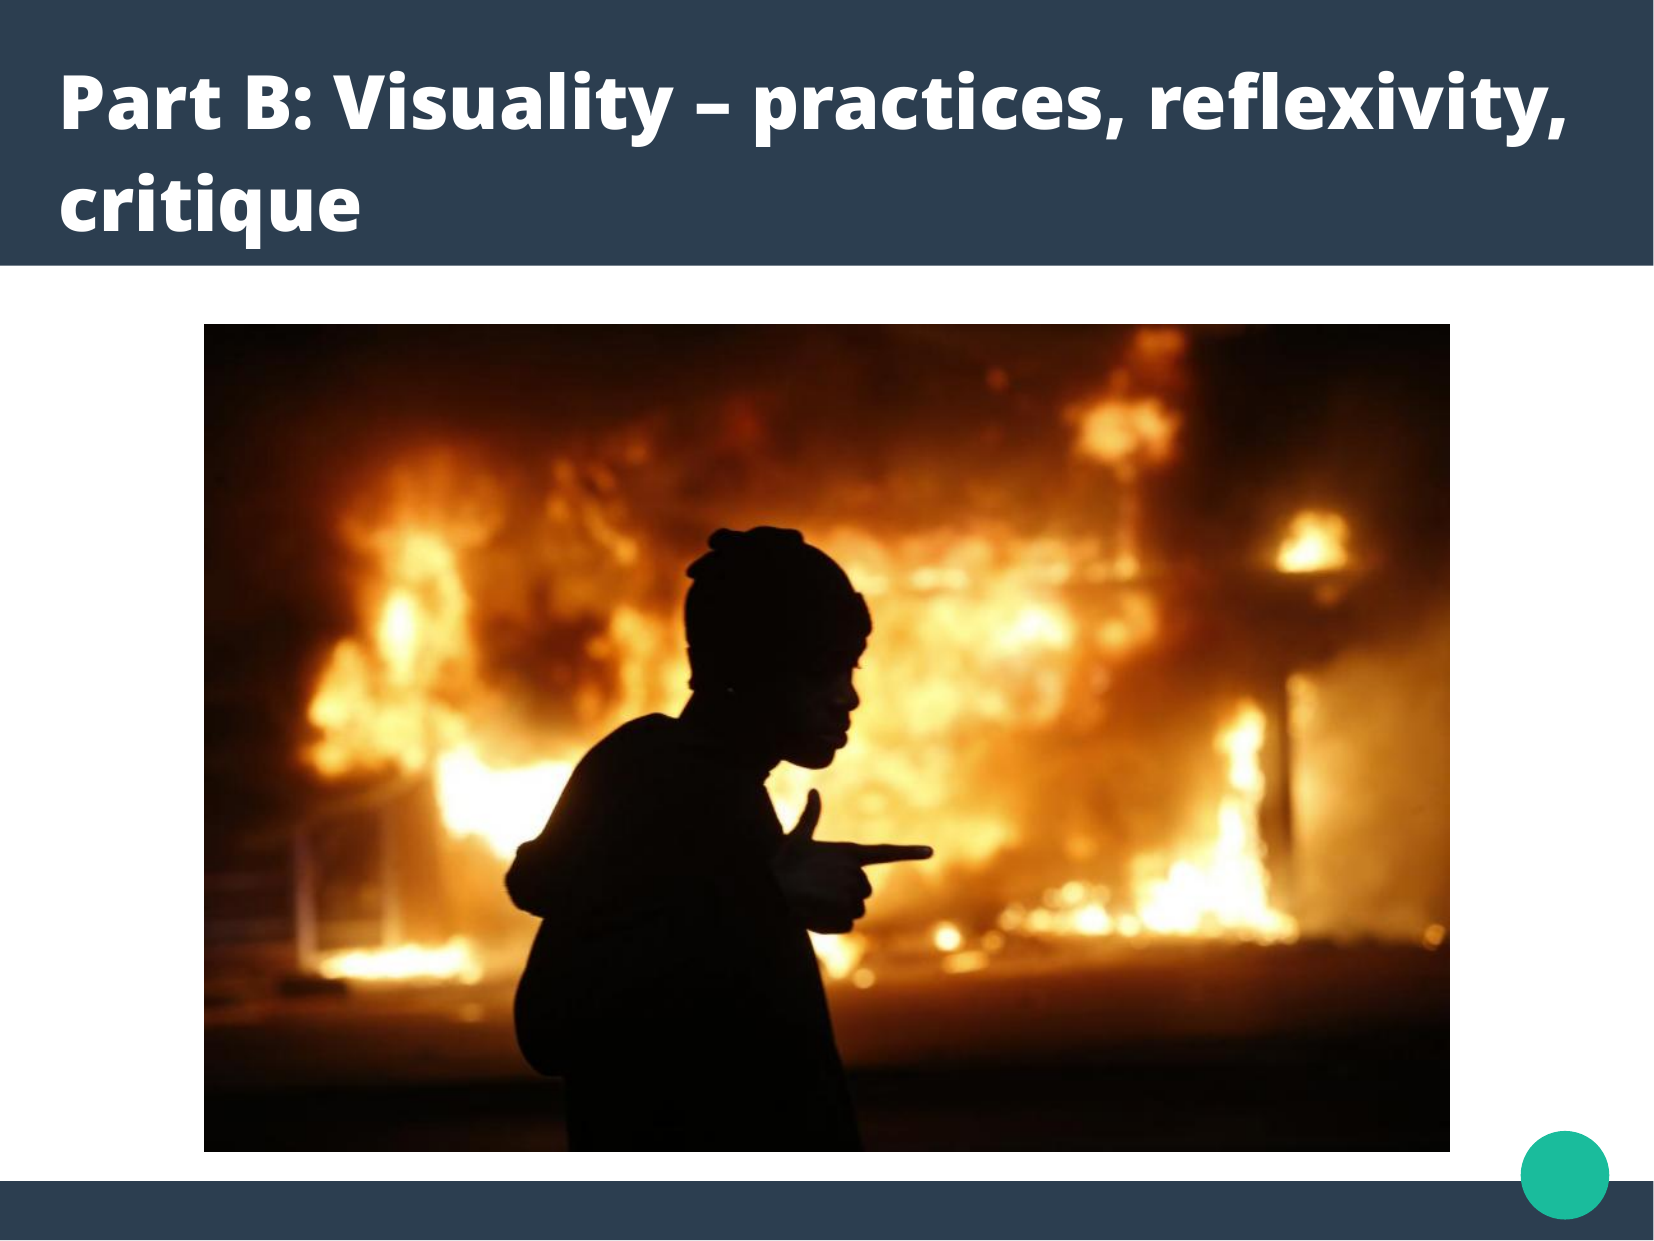

# Part B: Visuality – practices, reflexivity, critique